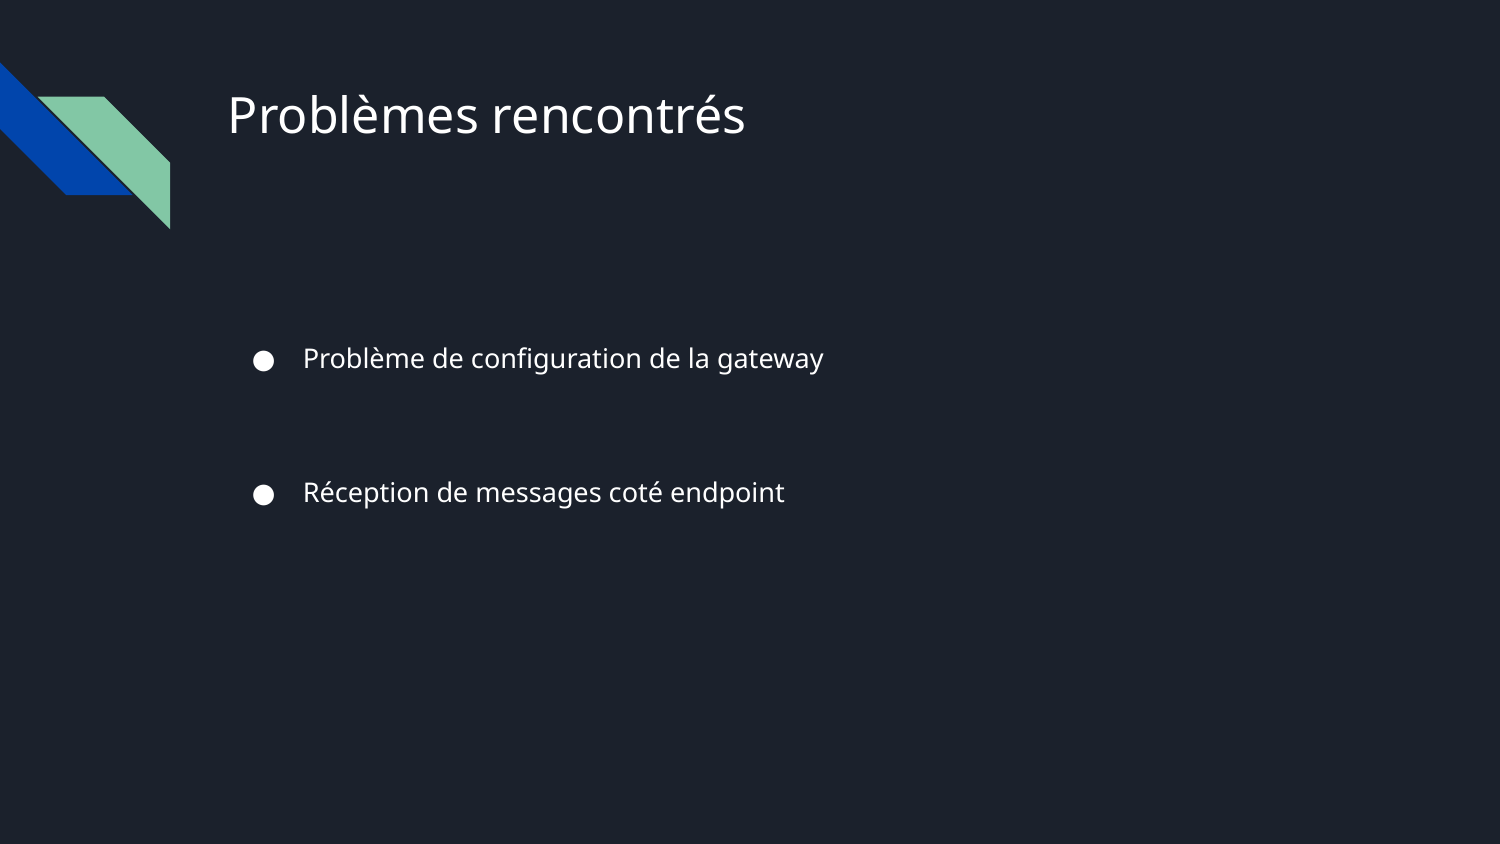

# Problèmes rencontrés
Problème de configuration de la gateway
Réception de messages coté endpoint